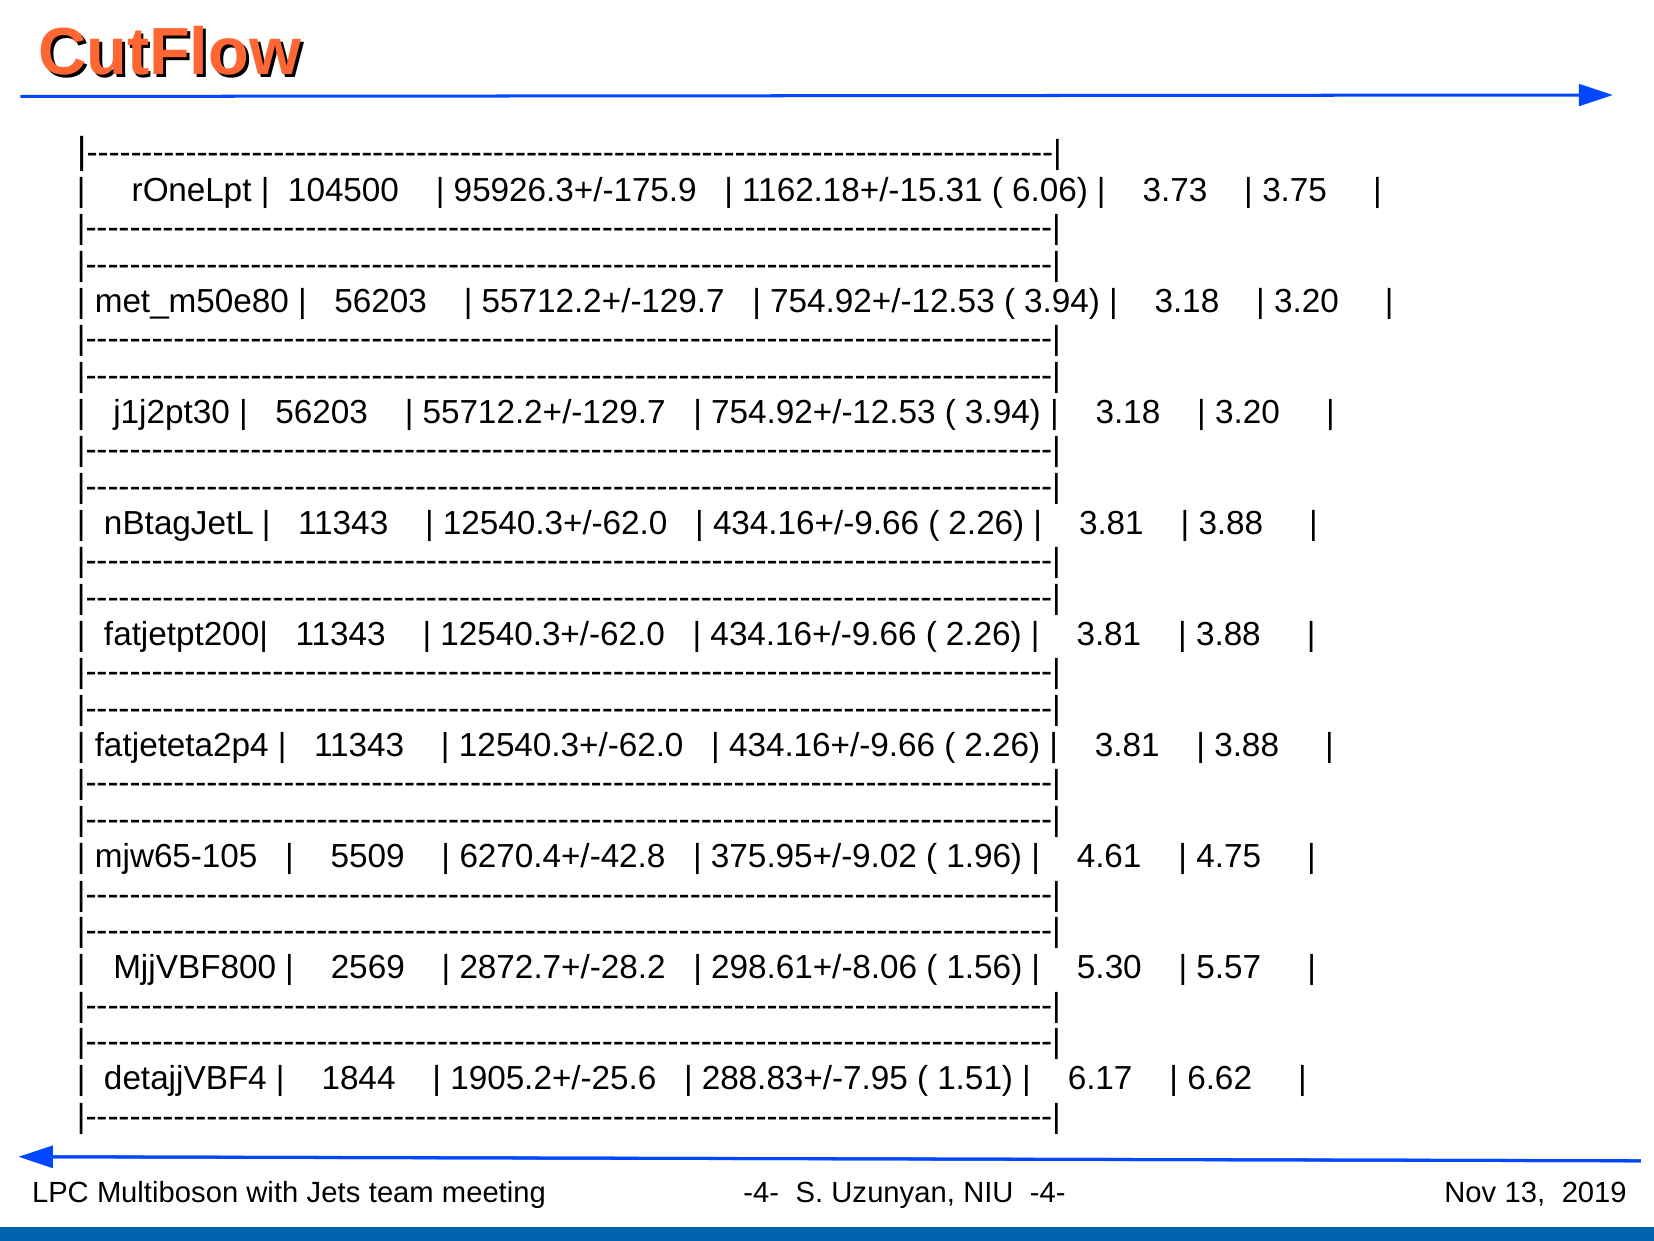

CutFlow
|----------------------------------------------------------------------------------------|
| rOneLpt | 104500 | 95926.3+/-175.9 | 1162.18+/-15.31 ( 6.06) | 3.73 | 3.75 |
|----------------------------------------------------------------------------------------|
|----------------------------------------------------------------------------------------|
| met_m50e80 | 56203 | 55712.2+/-129.7 | 754.92+/-12.53 ( 3.94) | 3.18 | 3.20 |
|----------------------------------------------------------------------------------------|
|----------------------------------------------------------------------------------------|
| j1j2pt30 | 56203 | 55712.2+/-129.7 | 754.92+/-12.53 ( 3.94) | 3.18 | 3.20 |
|----------------------------------------------------------------------------------------|
|----------------------------------------------------------------------------------------|
| nBtagJetL | 11343 | 12540.3+/-62.0 | 434.16+/-9.66 ( 2.26) | 3.81 | 3.88 |
|----------------------------------------------------------------------------------------|
|----------------------------------------------------------------------------------------|
| fatjetpt200| 11343 | 12540.3+/-62.0 | 434.16+/-9.66 ( 2.26) | 3.81 | 3.88 |
|----------------------------------------------------------------------------------------|
|----------------------------------------------------------------------------------------|
| fatjeteta2p4 | 11343 | 12540.3+/-62.0 | 434.16+/-9.66 ( 2.26) | 3.81 | 3.88 |
|----------------------------------------------------------------------------------------|
|----------------------------------------------------------------------------------------|
| mjw65-105 | 5509 | 6270.4+/-42.8 | 375.95+/-9.02 ( 1.96) | 4.61 | 4.75 |
|----------------------------------------------------------------------------------------|
|----------------------------------------------------------------------------------------|
| MjjVBF800 | 2569 | 2872.7+/-28.2 | 298.61+/-8.06 ( 1.56) | 5.30 | 5.57 |
|----------------------------------------------------------------------------------------|
|----------------------------------------------------------------------------------------|
| detajjVBF4 | 1844 | 1905.2+/-25.6 | 288.83+/-7.95 ( 1.51) | 6.17 | 6.62 |
|----------------------------------------------------------------------------------------|
LPC Multiboson with Jets team meeting -4- S. Uzunyan, NIU -4- Nov 13, 2019
 Raw hit data ( 1 Byte, both for fiber and cal info)
 Acronyms : ts - time stamp, mks (0-262144) ;
 lfn* – local fiber # (0 – 64) ; pn - plane # ( 0 – 100)
 Ef – fiber readout , Ep – plane readout